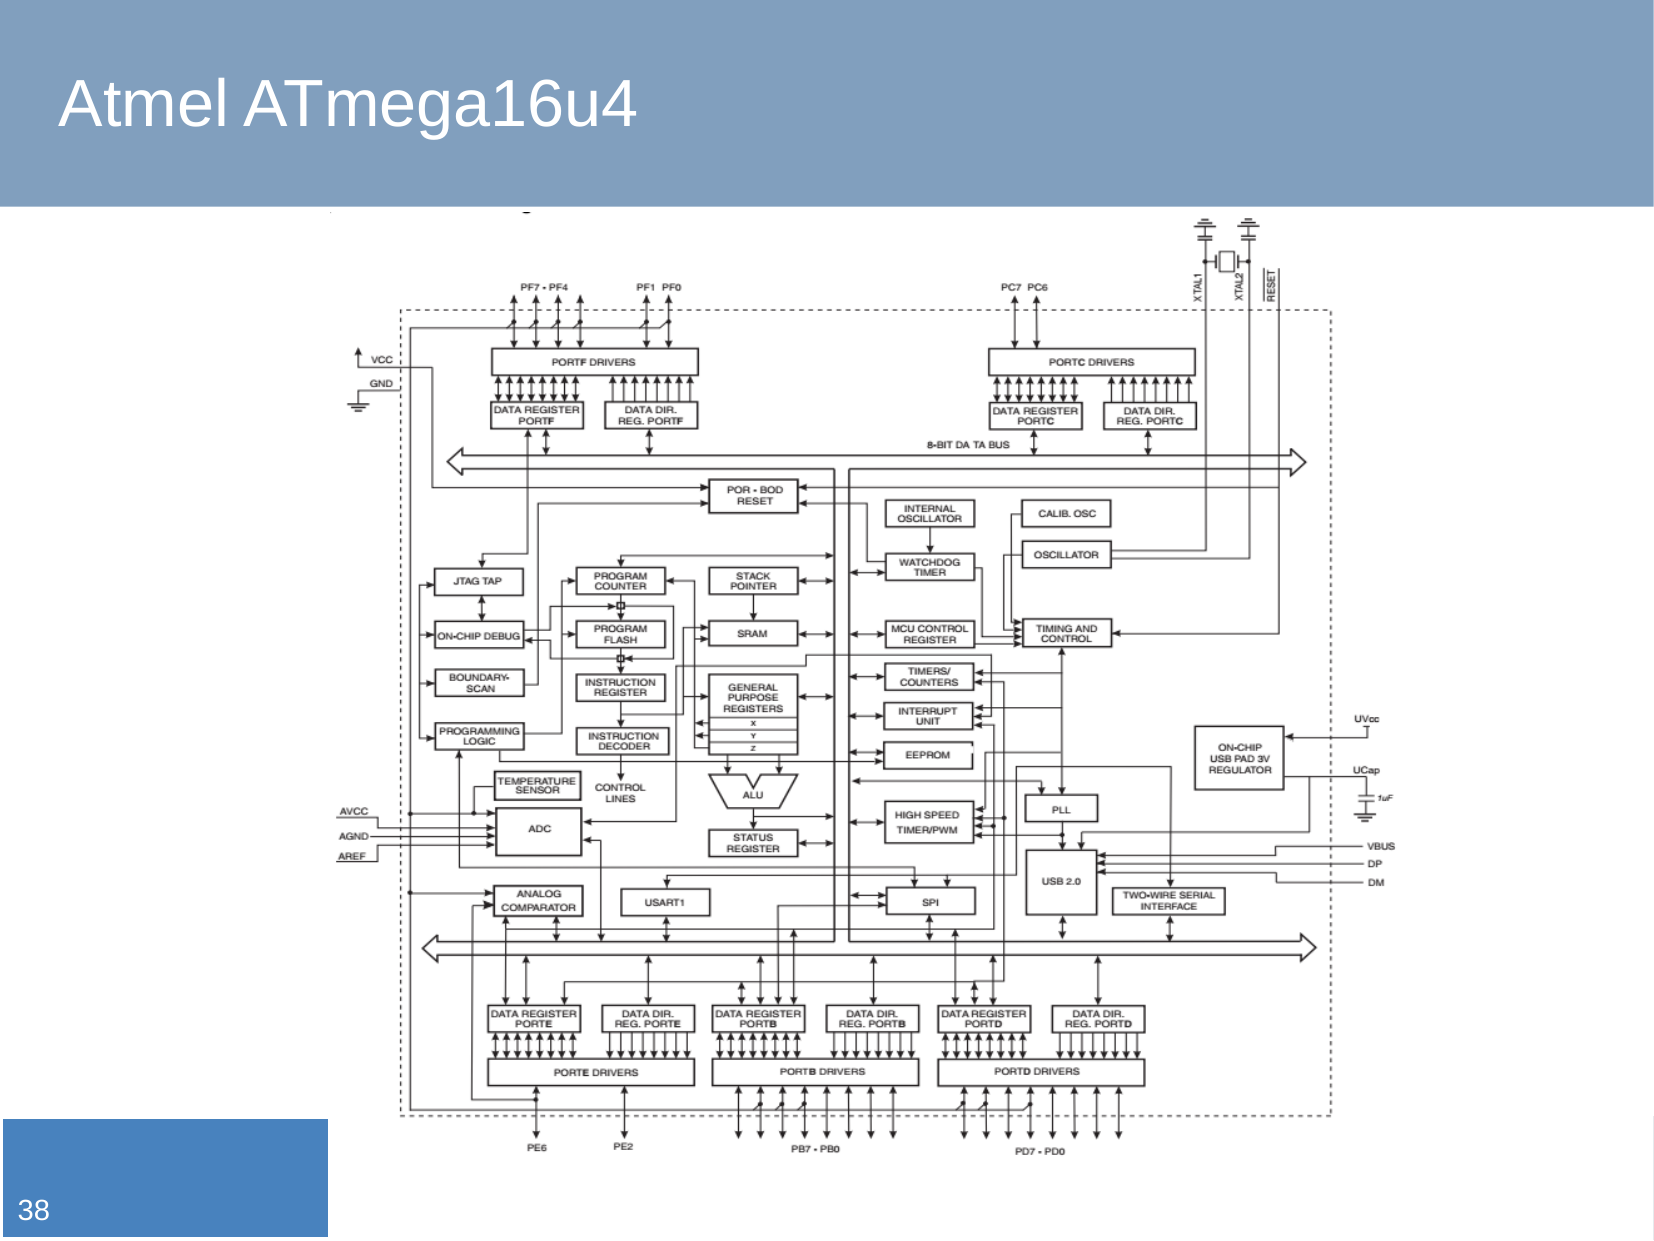

# Atmel ATmega16u4
LibreOffice Productivity Suite
38